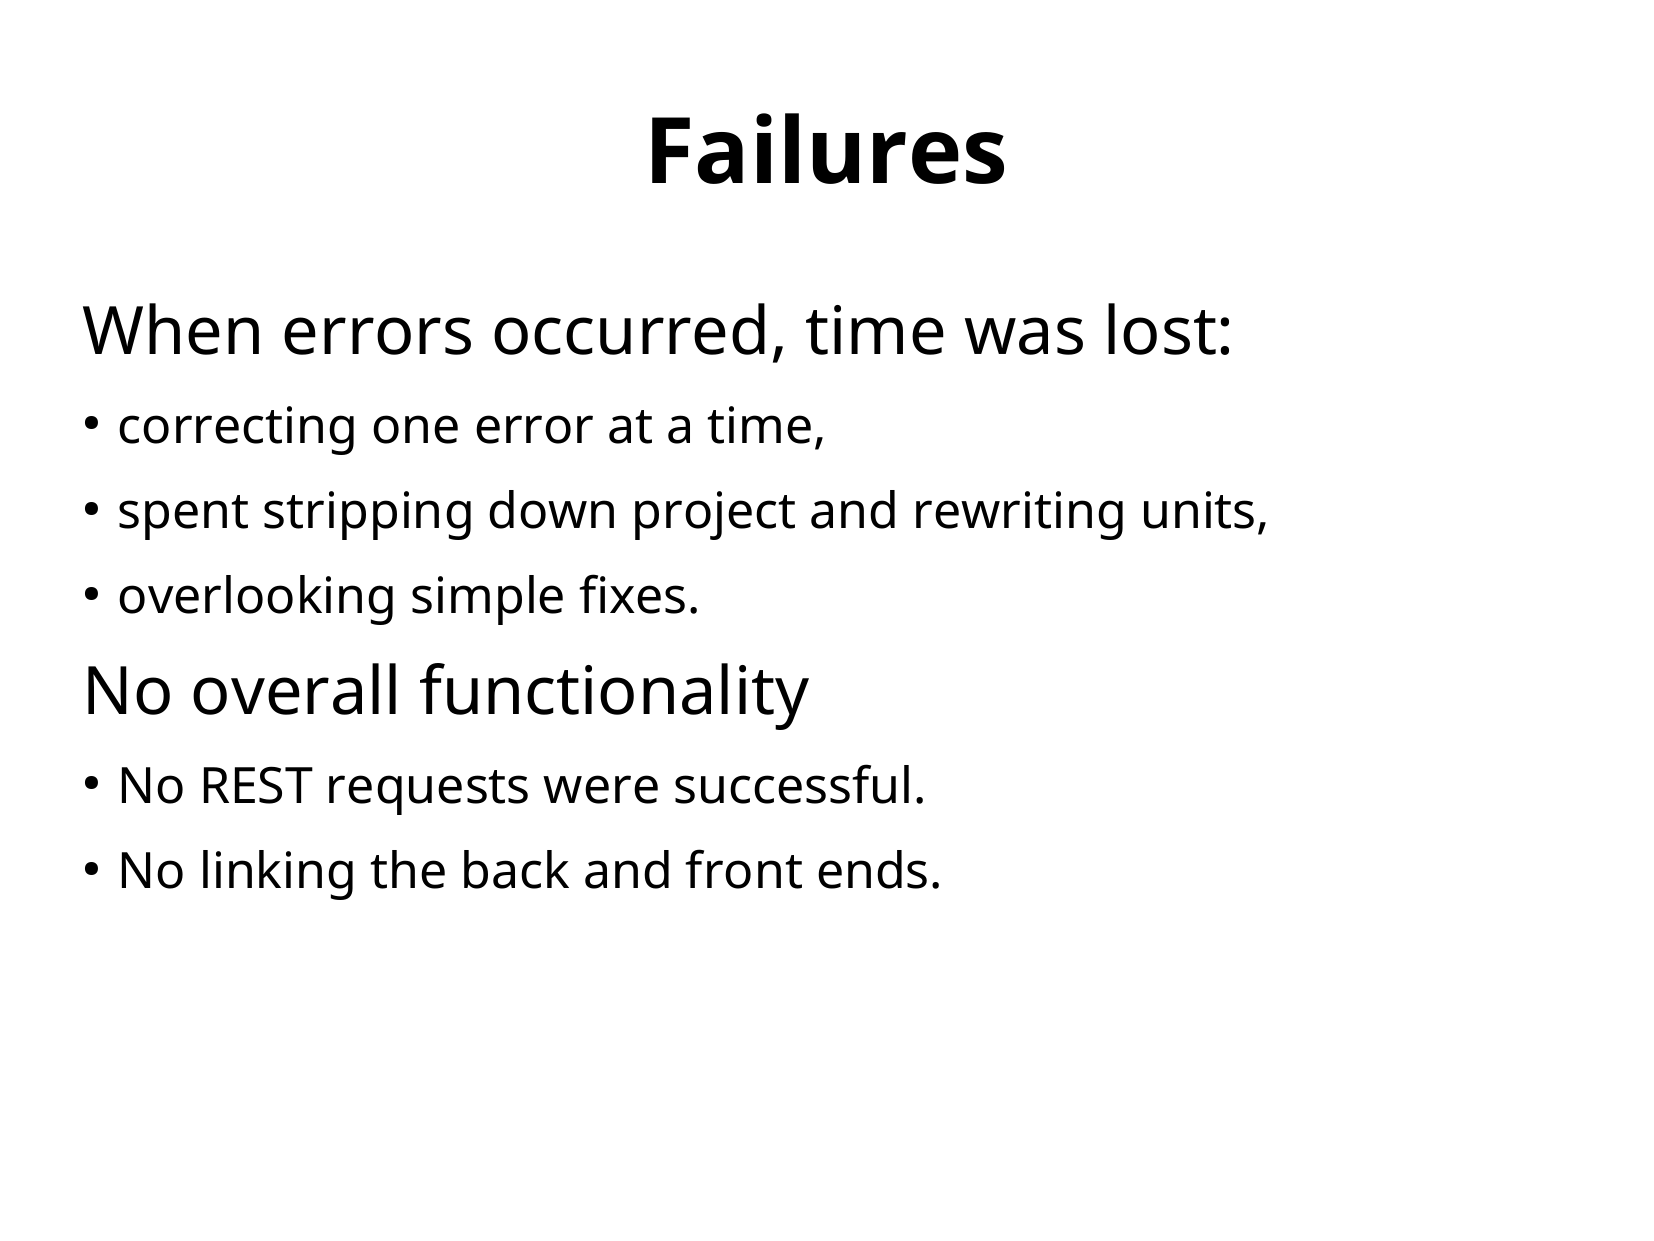

# Failures
When errors occurred, time was lost:
correcting one error at a time,
spent stripping down project and rewriting units,
overlooking simple fixes.
No overall functionality
No REST requests were successful.
No linking the back and front ends.